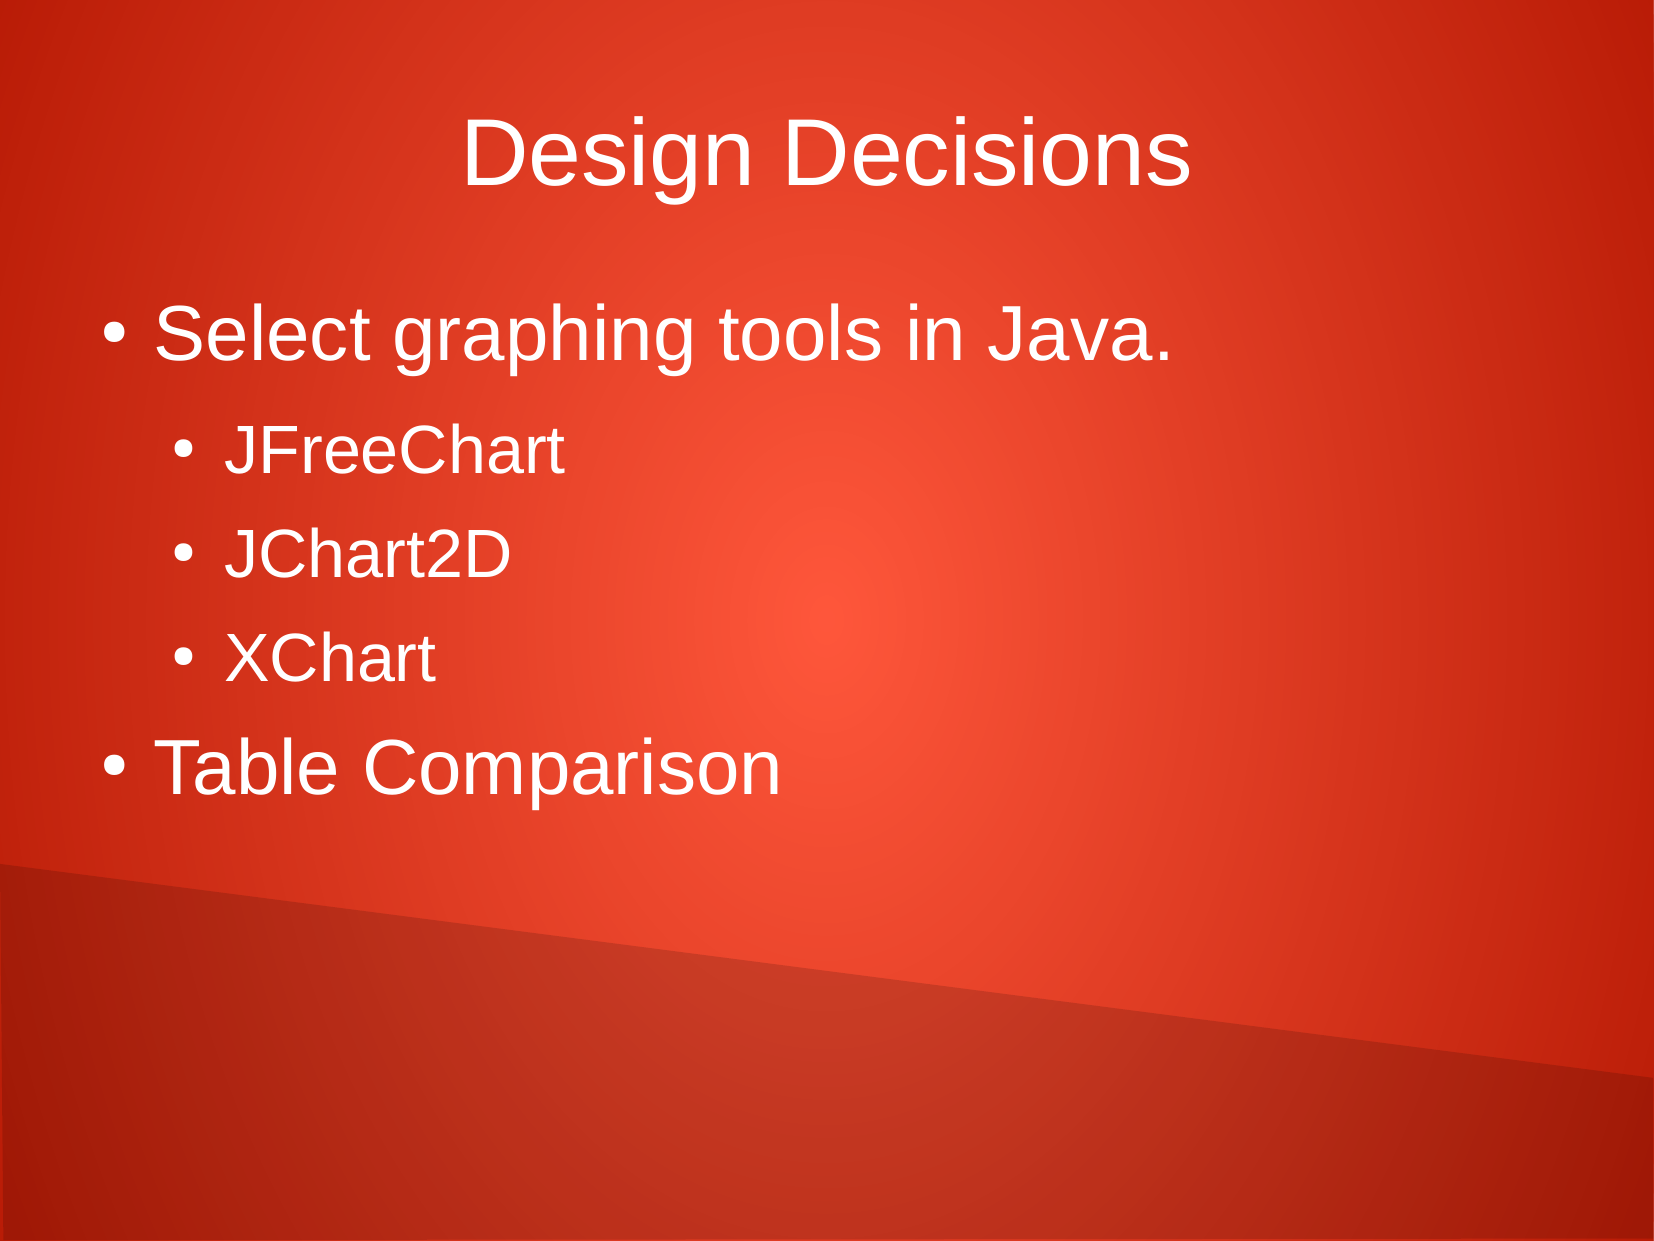

# Design Decisions
Select graphing tools in Java.
JFreeChart
JChart2D
XChart
Table Comparison